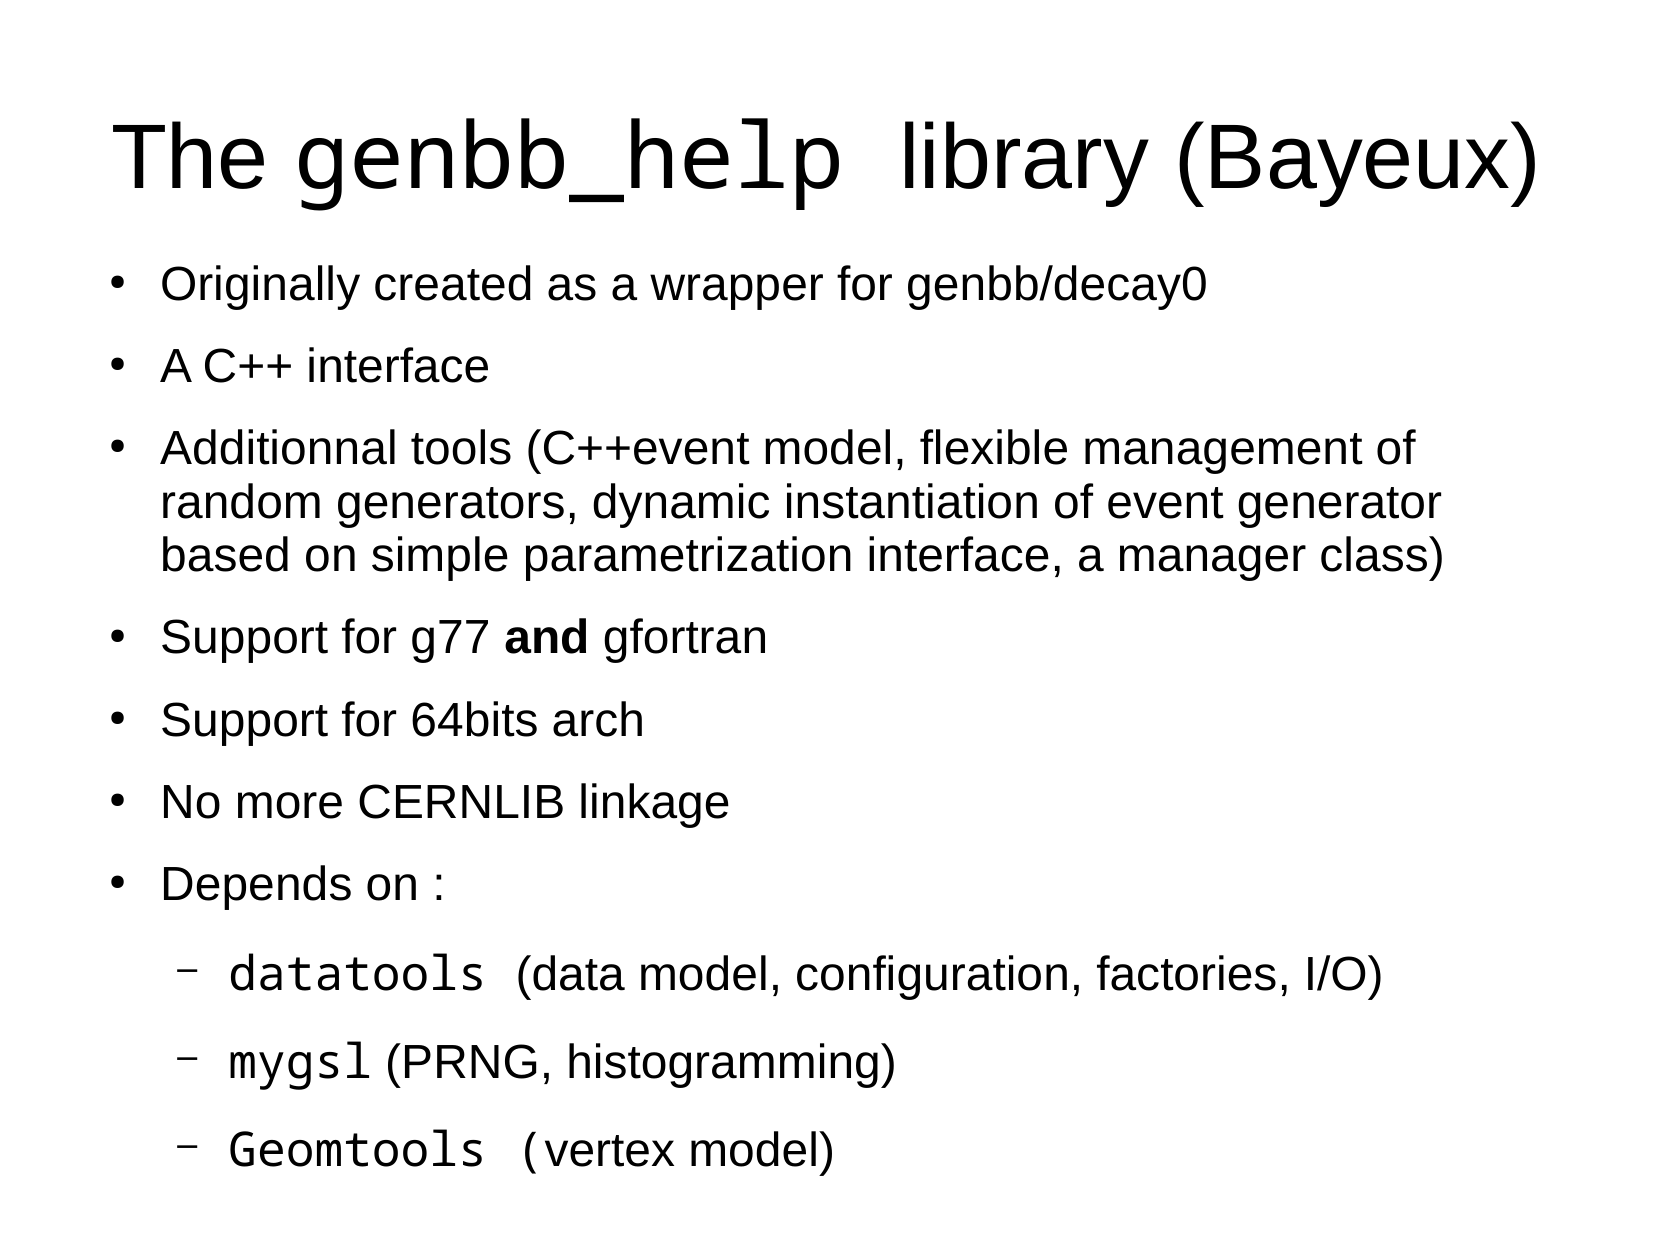

# The genbb_help library (Bayeux)
Originally created as a wrapper for genbb/decay0
A C++ interface
Additionnal tools (C++event model, flexible management of random generators, dynamic instantiation of event generator based on simple parametrization interface, a manager class)
Support for g77 and gfortran
Support for 64bits arch
No more CERNLIB linkage
Depends on :
datatools (data model, configuration, factories, I/O)
mygsl (PRNG, histogramming)
Geomtools (vertex model)